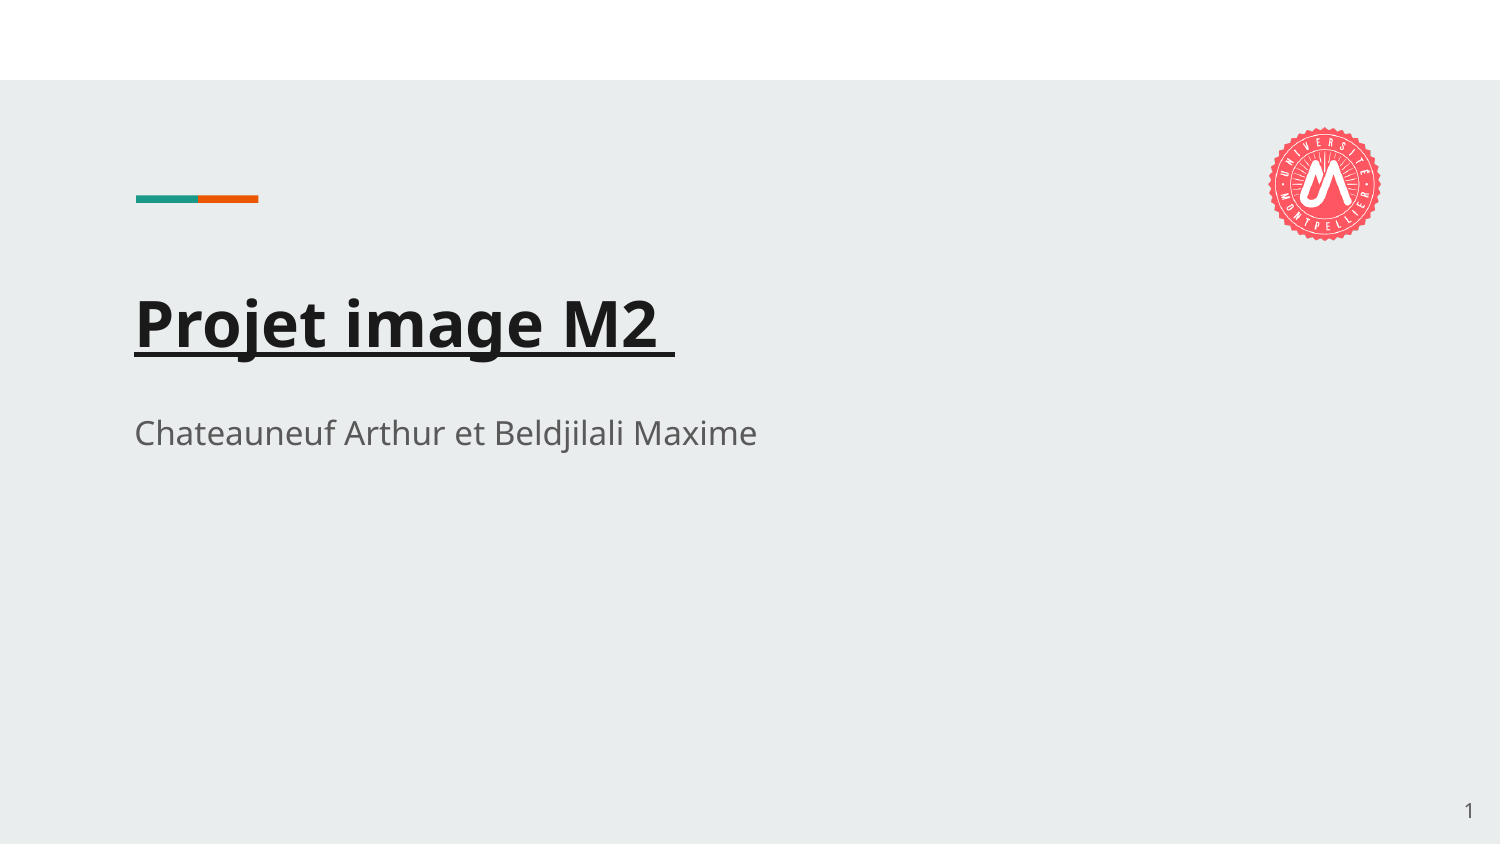

# Projet image M2
Chateauneuf Arthur et Beldjilali Maxime